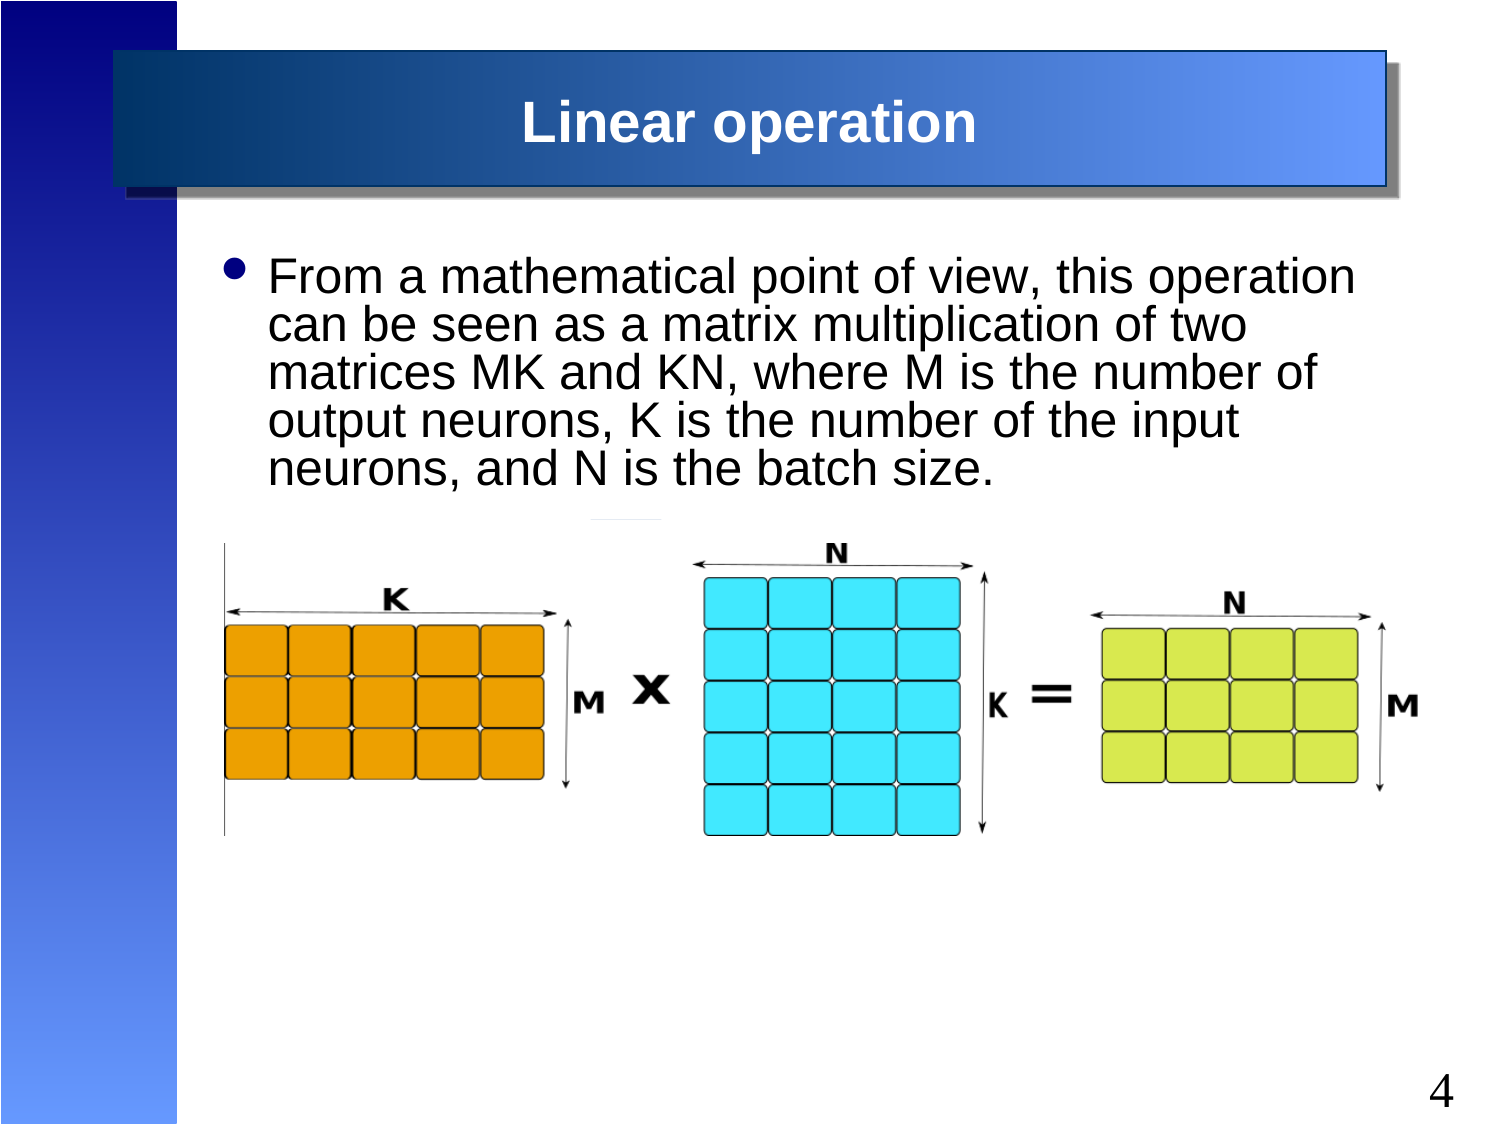

# Linear operation
From a mathematical point of view, this operation can be seen as a matrix multiplication of two matrices MK and KN, where M is the number of output neurons, K is the number of the input neurons, and N is the batch size.